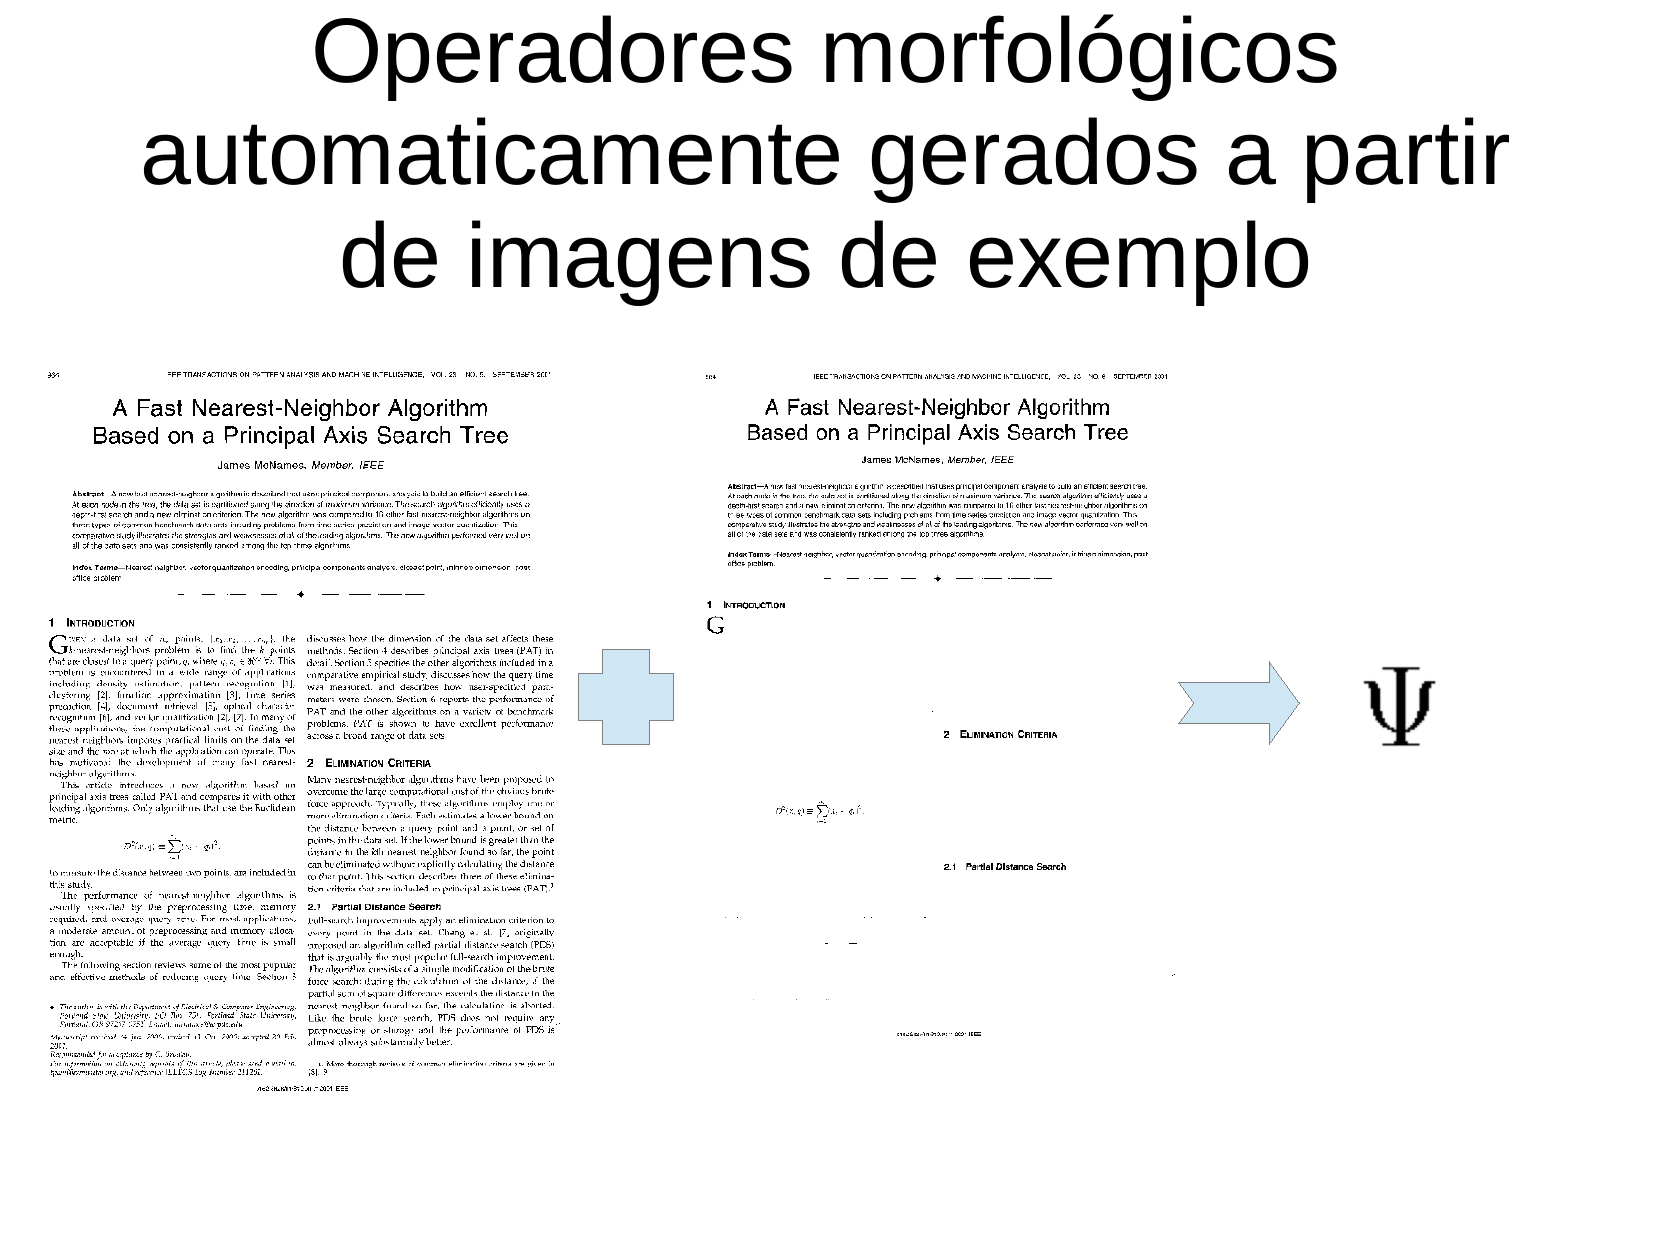

# Operadores morfológicos automaticamente gerados a partir de imagens de exemplo